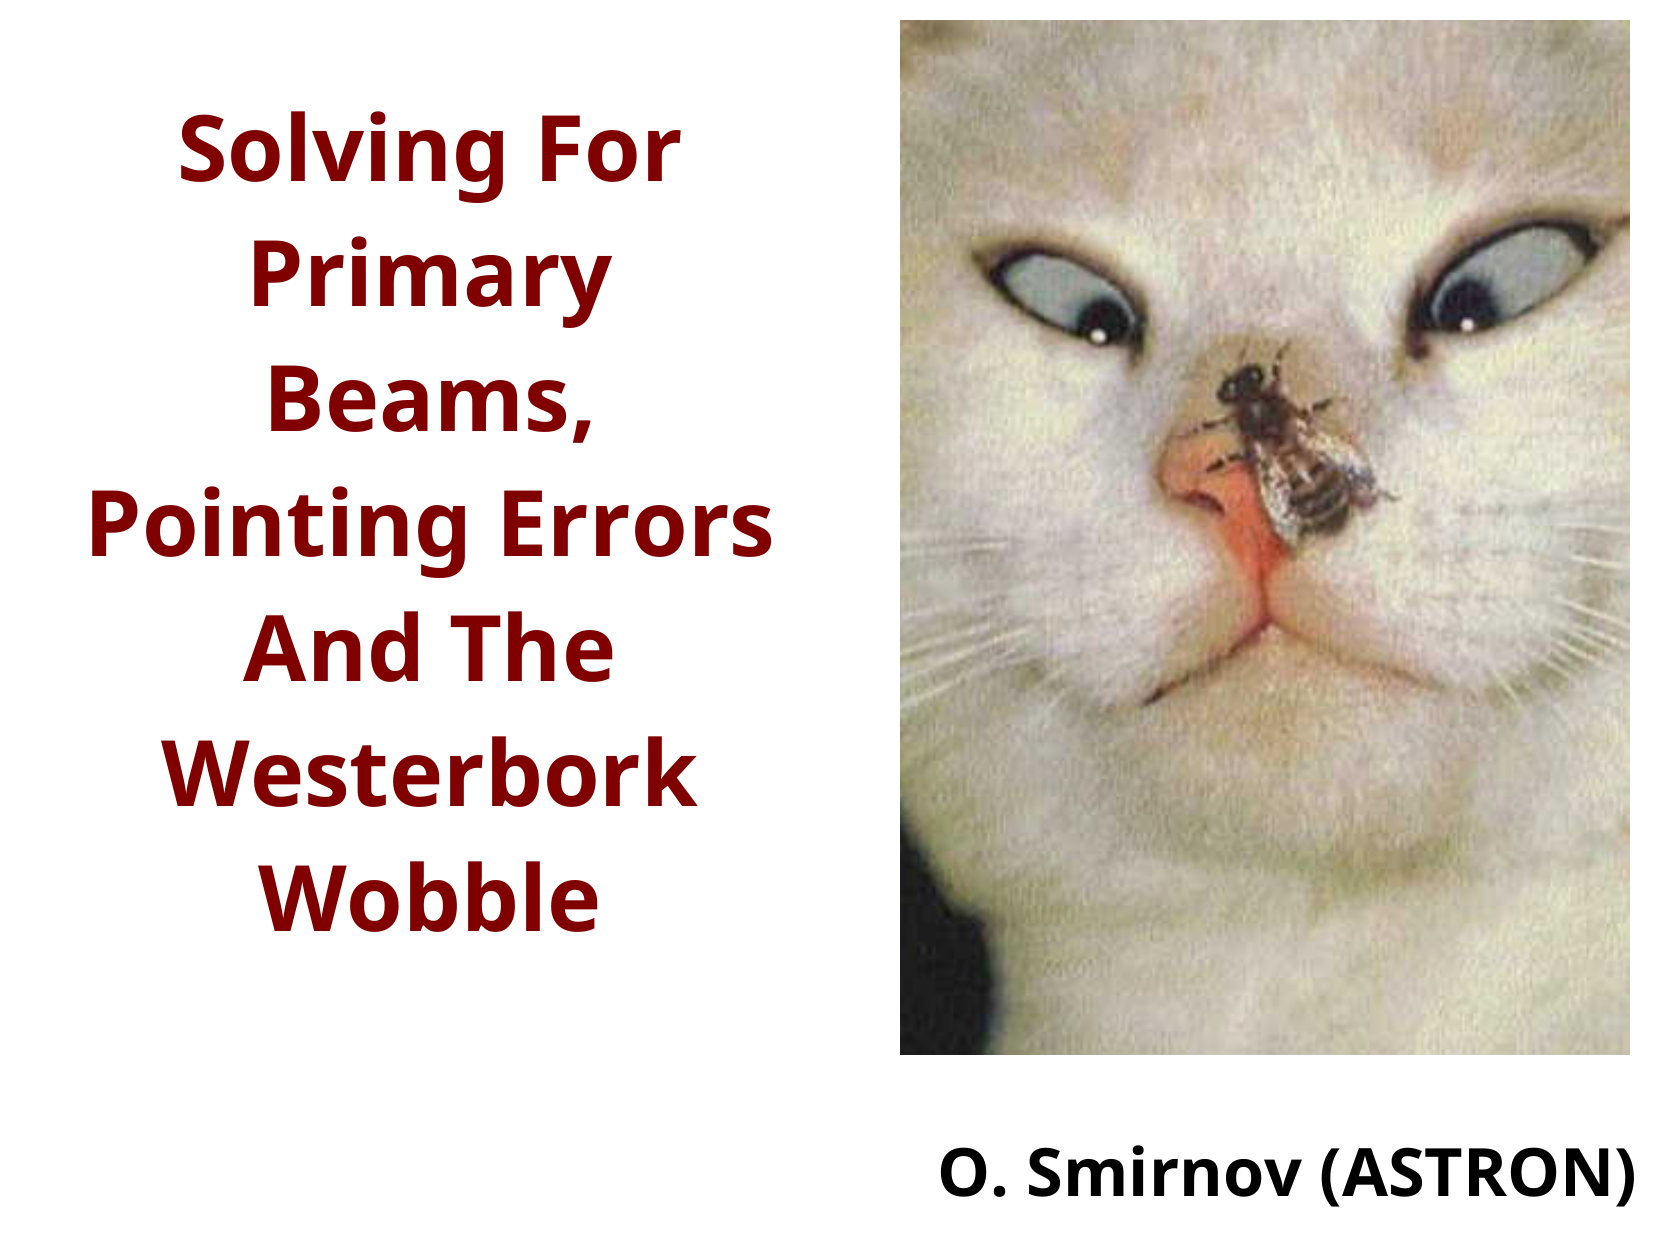

# Solving For Primary Beams, Pointing Errors And The Westerbork Wobble
O. Smirnov (ASTRON)